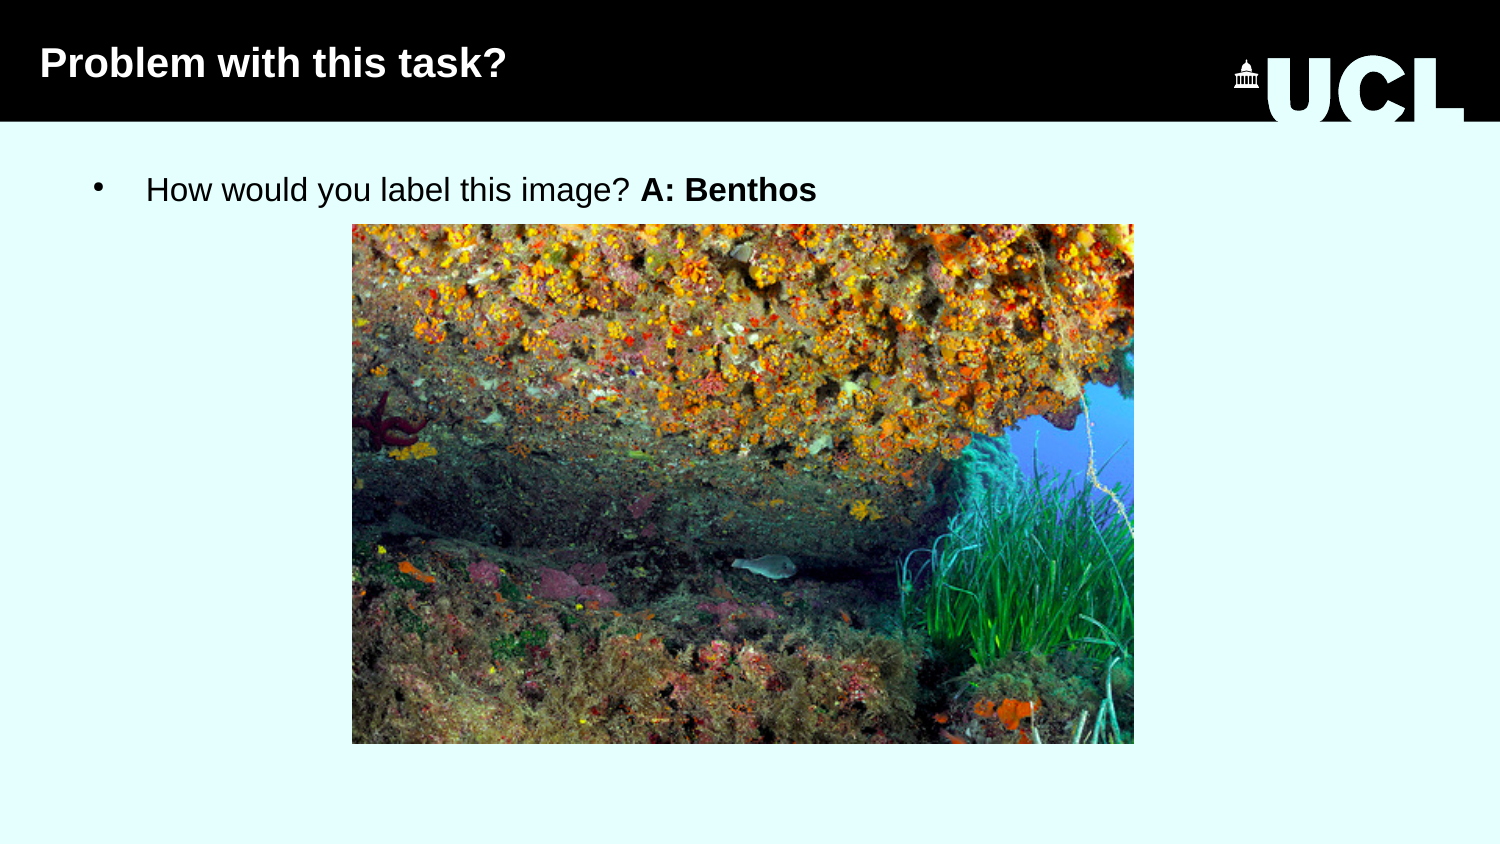

Problem with this task?
# How would you label this image? A: Benthos